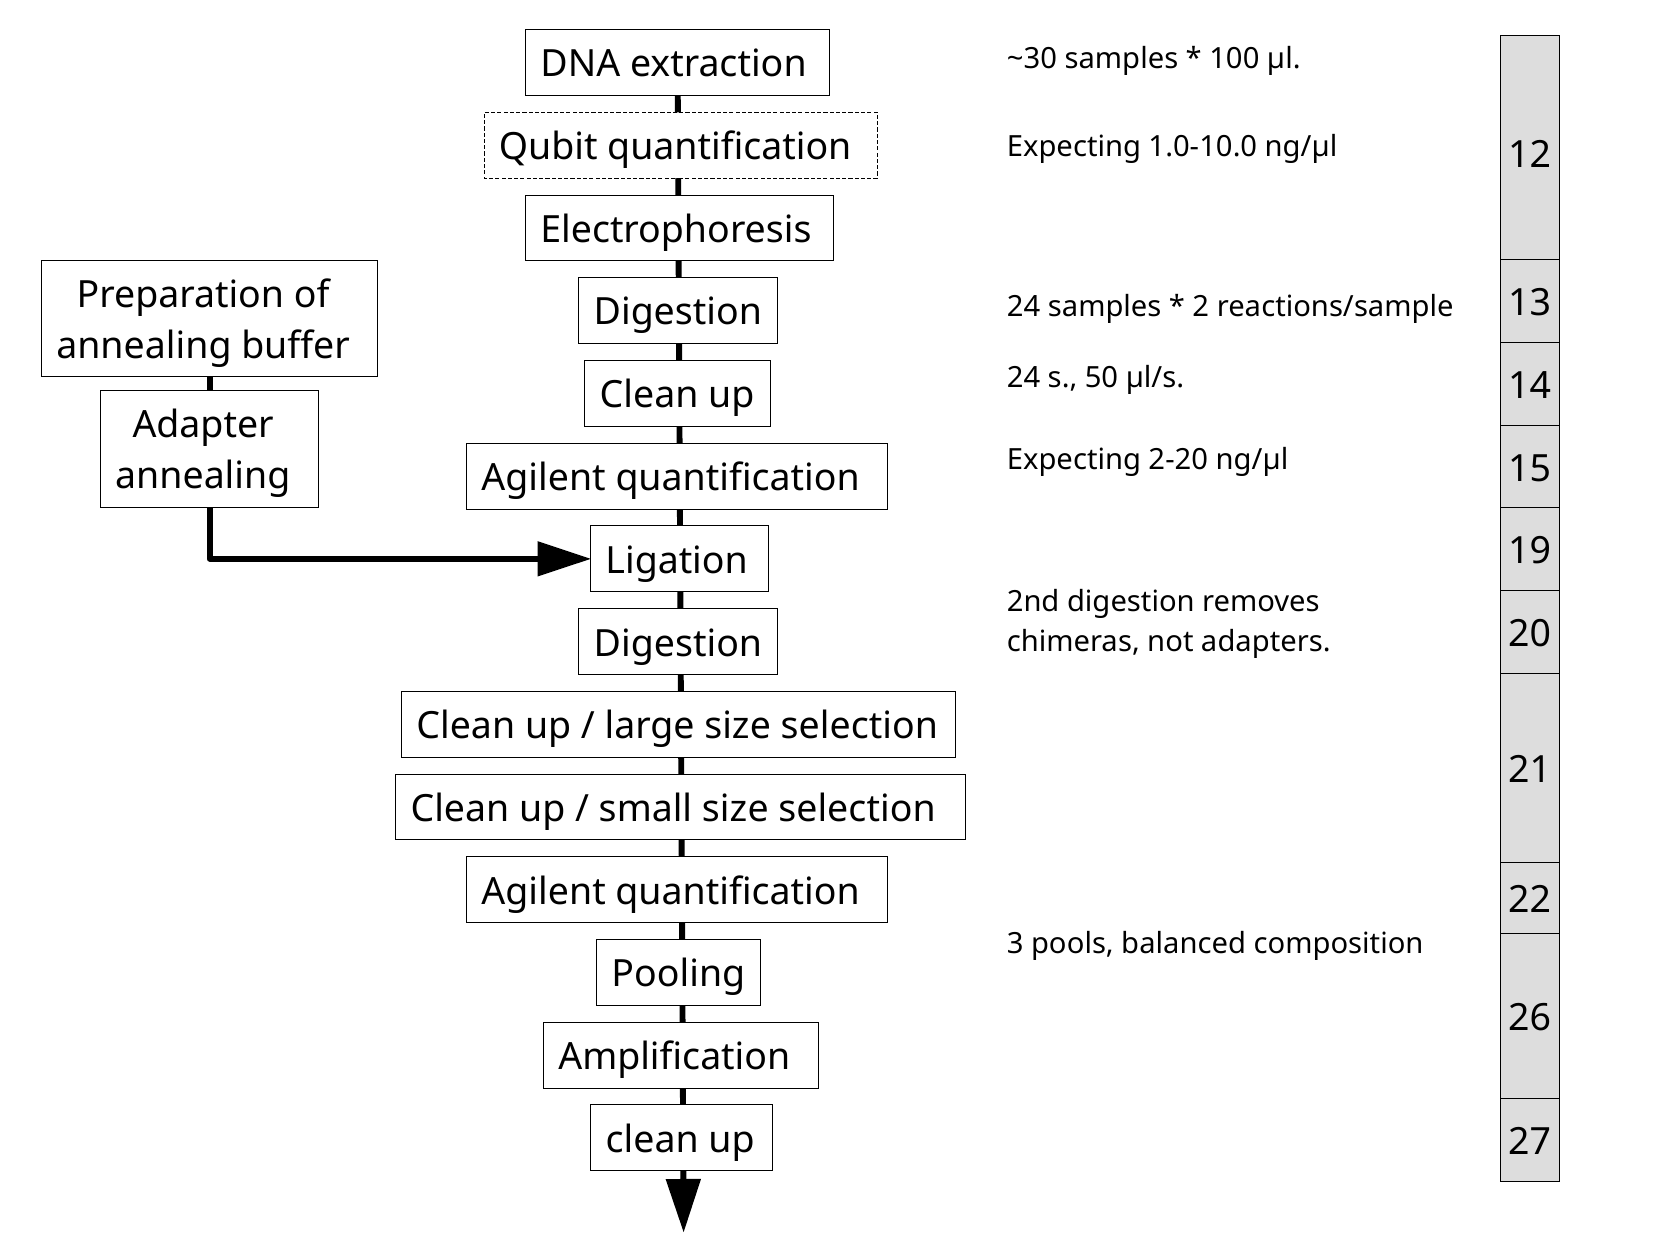

DNA extraction
~30 samples * 100 µl.
12
13
14
15
19
20
21
22
26
27
Qubit quantification
Expecting 1.0-10.0 ng/µl
Electrophoresis
Preparation of annealing buffer
24 samples * 2 reactions/sample
Digestion
24 s., 50 µl/s.
Clean up
Adapter annealing
Expecting 2-20 ng/µl
Agilent quantification
Ligation
2nd digestion removes chimeras, not adapters.
Digestion
Clean up / large size selection
Clean up / small size selection
Agilent quantification
3 pools, balanced composition
Pooling
Amplification
clean up